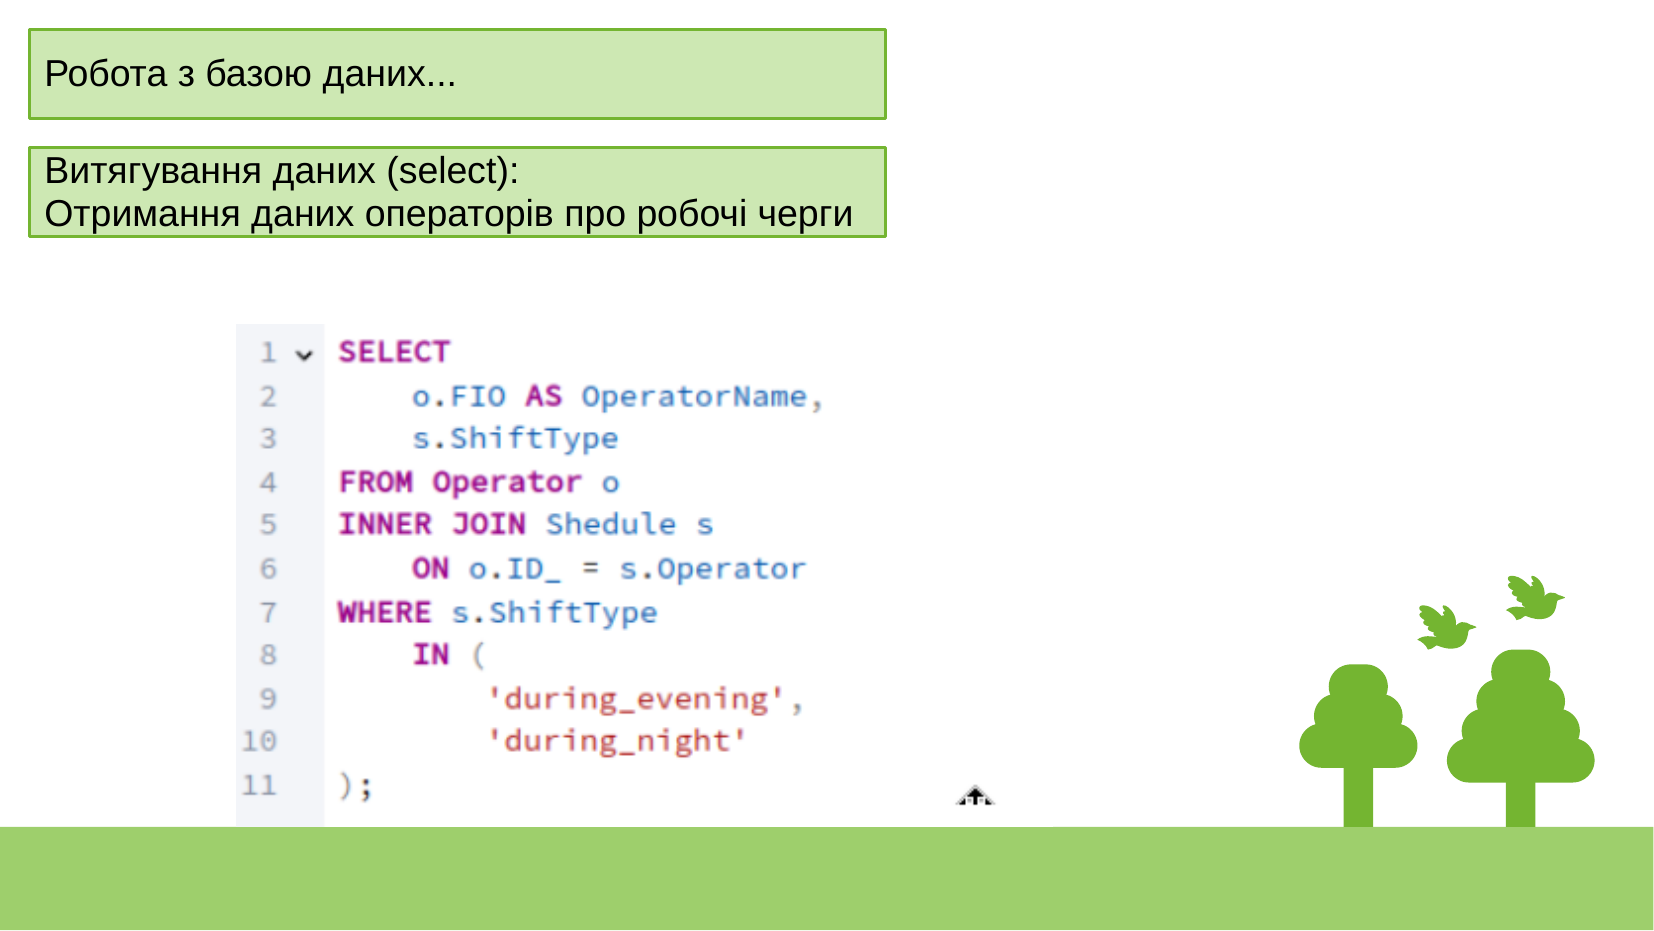

Робота з базою даних...
Витягування даних (select):
Отримання даних операторів про робочі черги